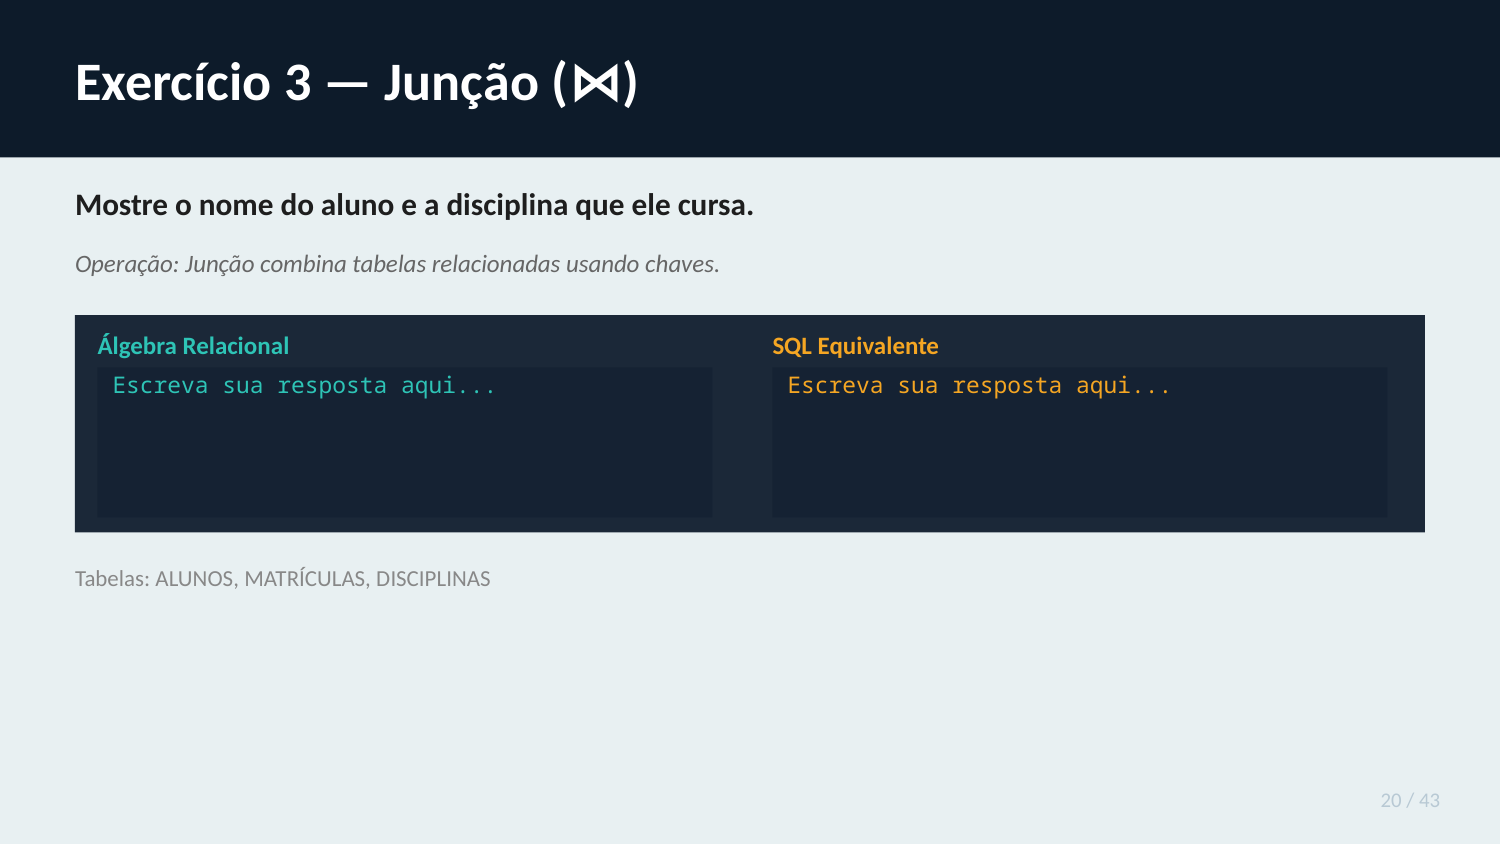

Exercício 3 — Junção (⋈)
Mostre o nome do aluno e a disciplina que ele cursa.
Operação: Junção combina tabelas relacionadas usando chaves.
Álgebra Relacional
SQL Equivalente
Escreva sua resposta aqui...
Escreva sua resposta aqui...
Tabelas: ALUNOS, MATRÍCULAS, DISCIPLINAS
20 / 43